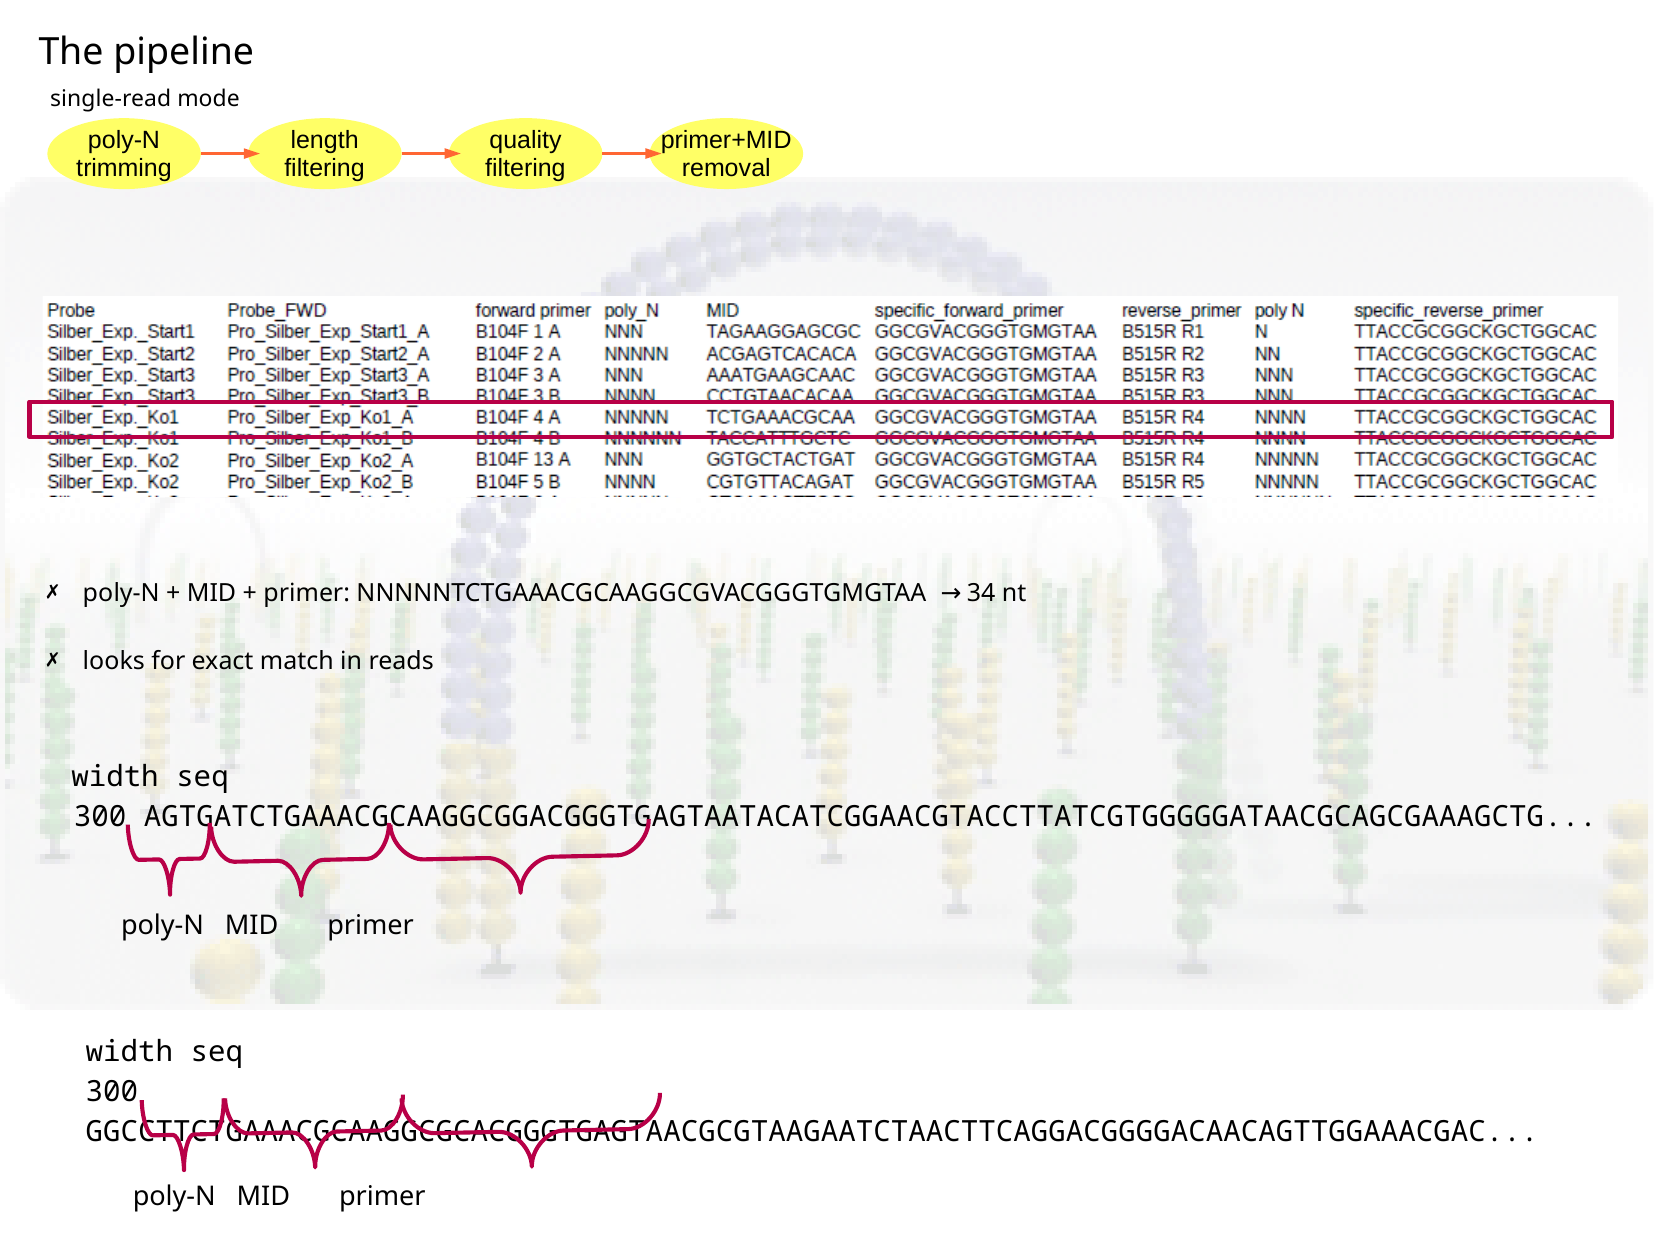

The pipeline
single-read mode
quality
filtering
primer+MID
removal
poly-N
trimming
length
filtering
poly-N + MID + primer: NNNNNTCTGAAACGCAAGGCGVACGGGTGMGTAA → 34 nt
looks for exact match in reads
 width seq
 300 AGTGATCTGAAACGCAAGGCGGACGGGTGAGTAATACATCGGAACGTACCTTATCGTGGGGGATAACGCAGCGAAAGCTG...
poly-N MID primer
width seq
300 GGCCTTCTGAAACGCAAGGCGCACGGGTGAGTAACGCGTAAGAATCTAACTTCAGGACGGGGACAACAGTTGGAAACGAC...
poly-N MID primer